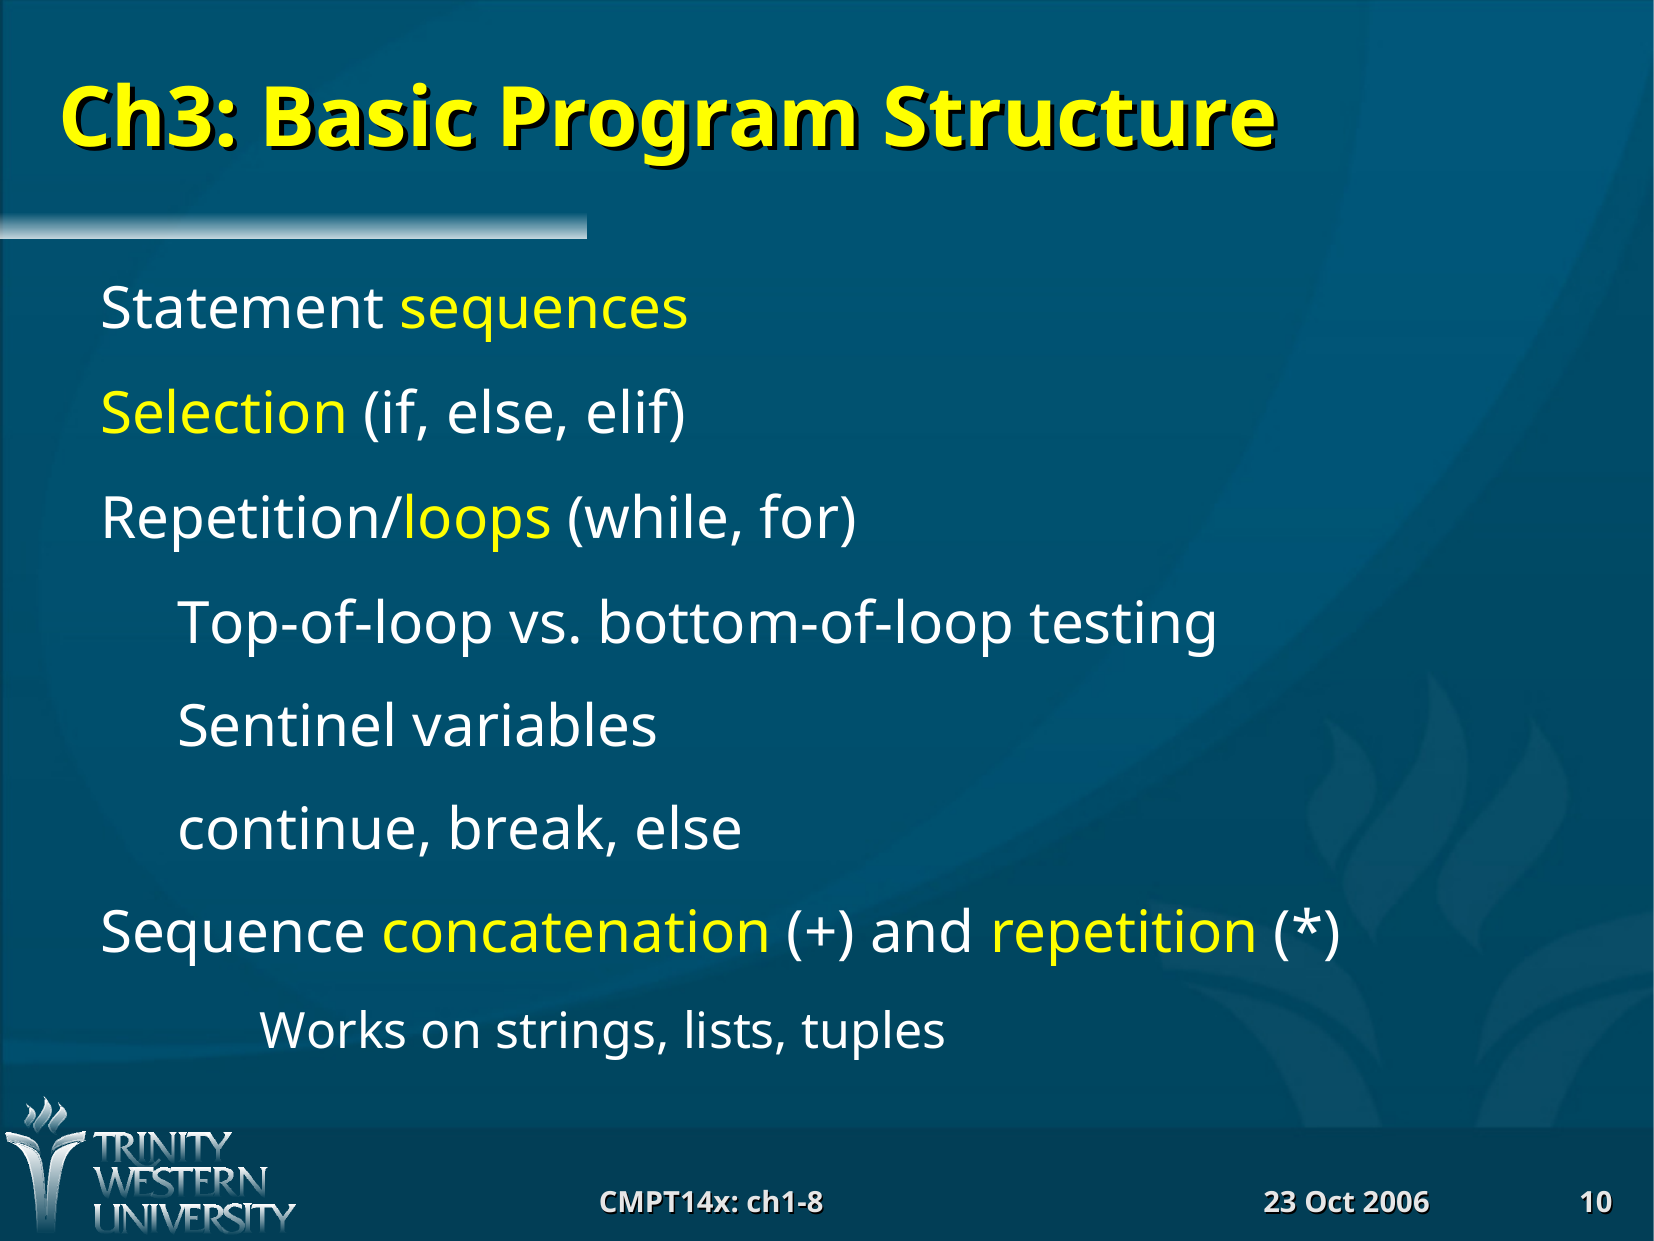

# Ch3: Basic Program Structure
Statement sequences
Selection (if, else, elif)
Repetition/loops (while, for)
Top-of-loop vs. bottom-of-loop testing
Sentinel variables
continue, break, else
Sequence concatenation (+) and repetition (*)
Works on strings, lists, tuples
CMPT14x: ch1-8
23 Oct 2006
10